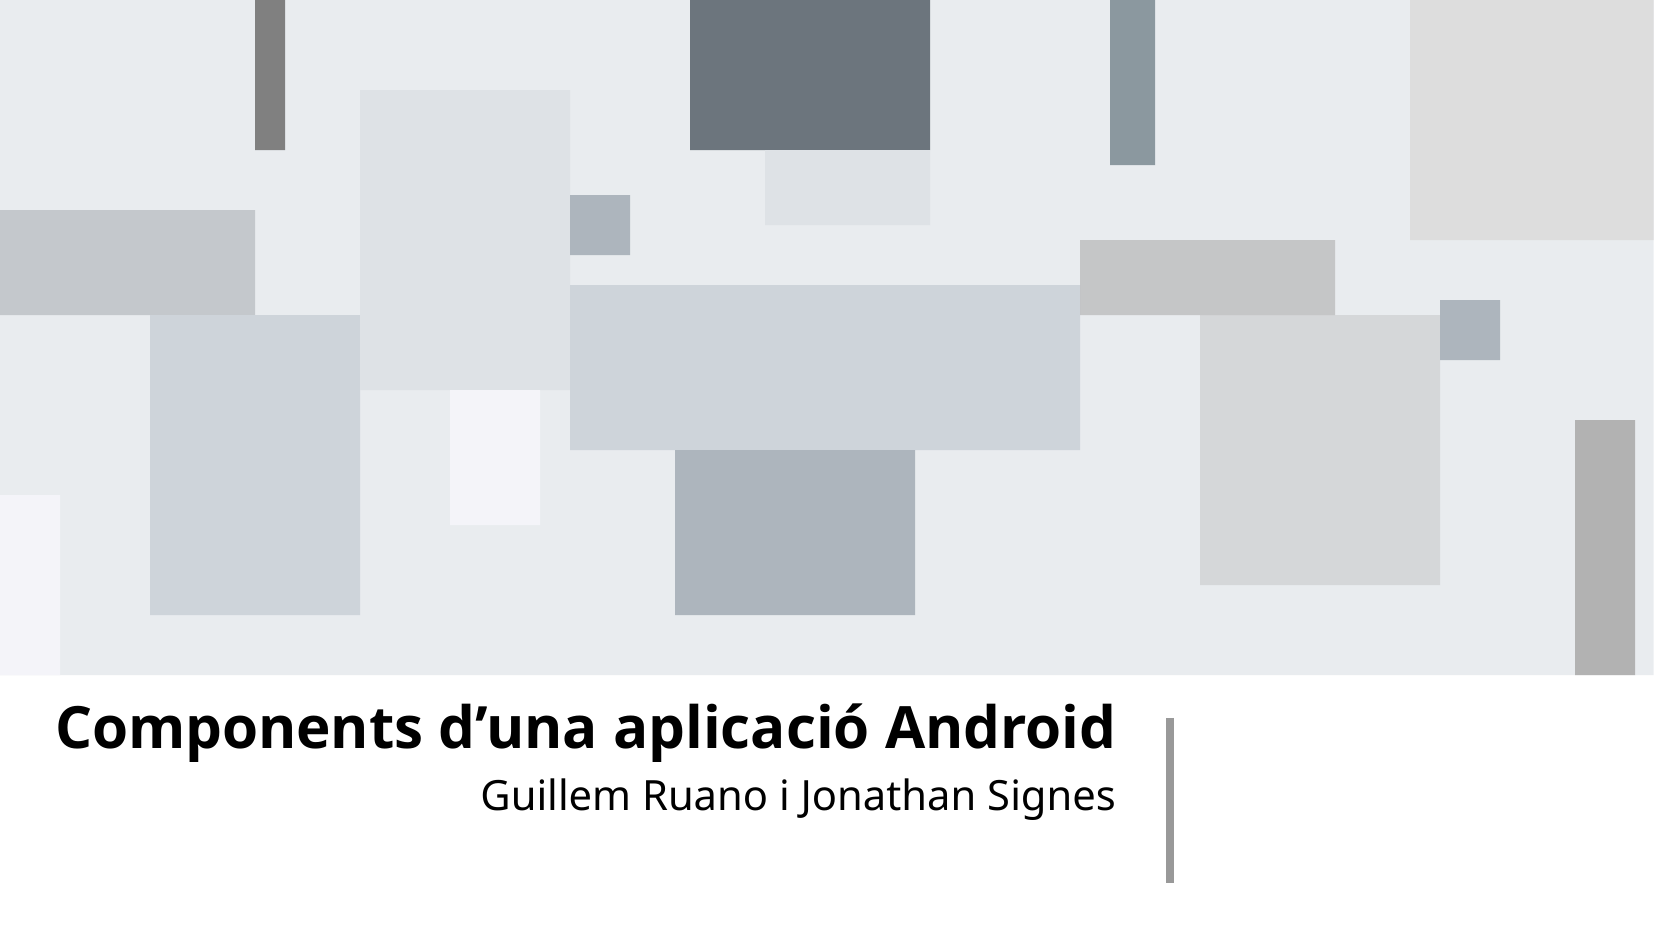

Components d’una aplicació Android
Guillem Ruano i Jonathan Signes